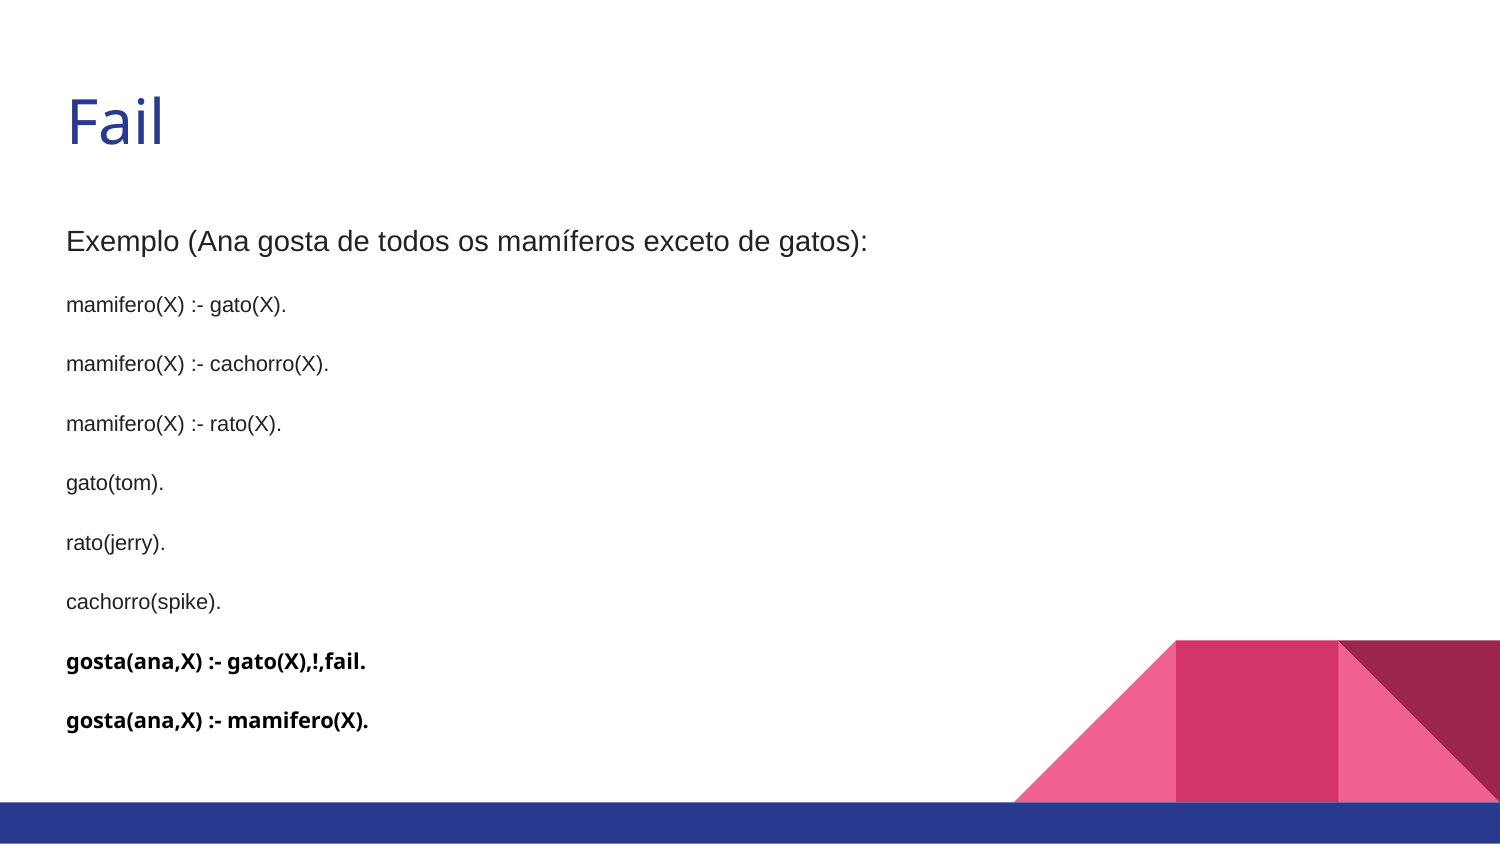

# Fail
Exemplo (Ana gosta de todos os mamíferos exceto de gatos):
mamifero(X) :- gato(X).
mamifero(X) :- cachorro(X).
mamifero(X) :- rato(X).
gato(tom).
rato(jerry).
cachorro(spike).
gosta(ana,X) :- gato(X),!,fail.
gosta(ana,X) :- mamifero(X).